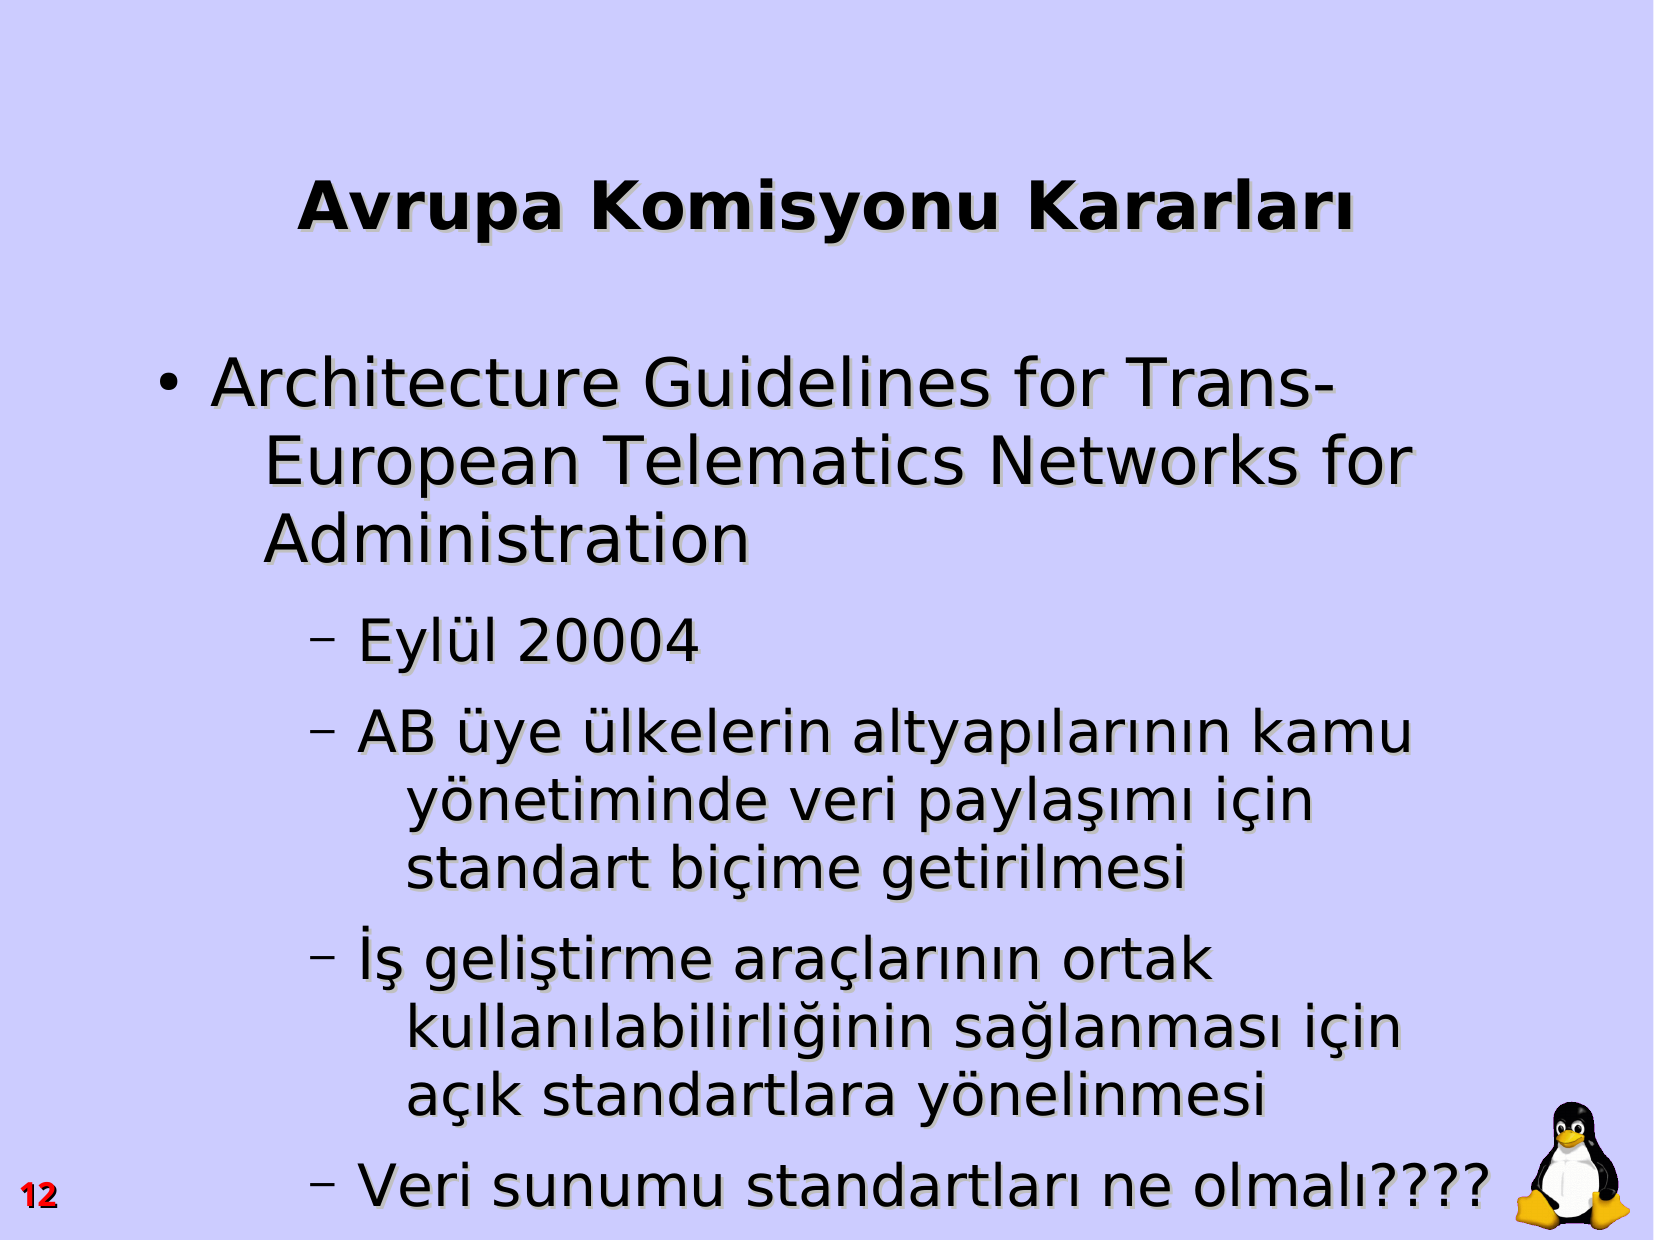

# Avrupa Komisyonu Kararları
Architecture Guidelines for Trans-European Telematics Networks for Administration
Eylül 20004
AB üye ülkelerin altyapılarının kamu yönetiminde veri paylaşımı için standart biçime getirilmesi
İş geliştirme araçlarının ortak kullanılabilirliğinin sağlanması için açık standartlara yönelinmesi
Veri sunumu standartları ne olmalı????